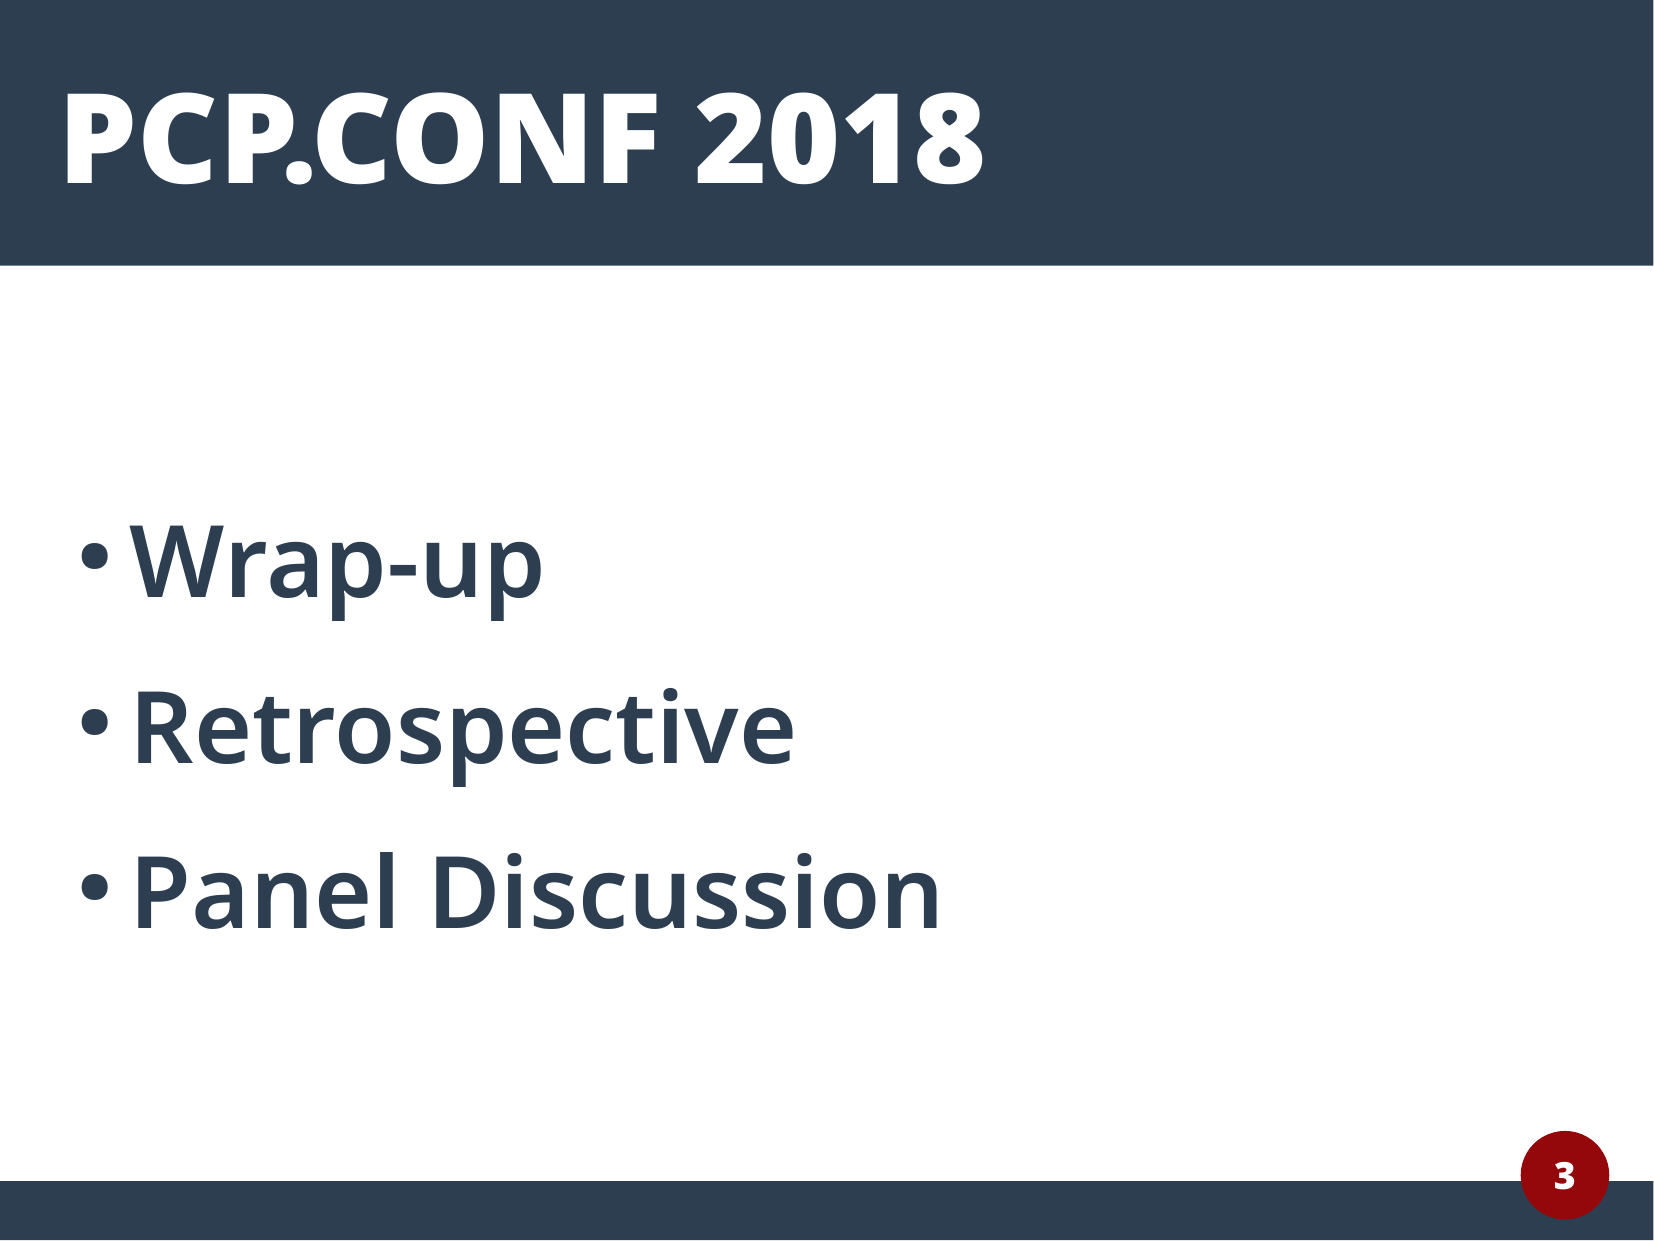

# PCP.CONF 2018
Wrap-up
Retrospective
Panel Discussion
3